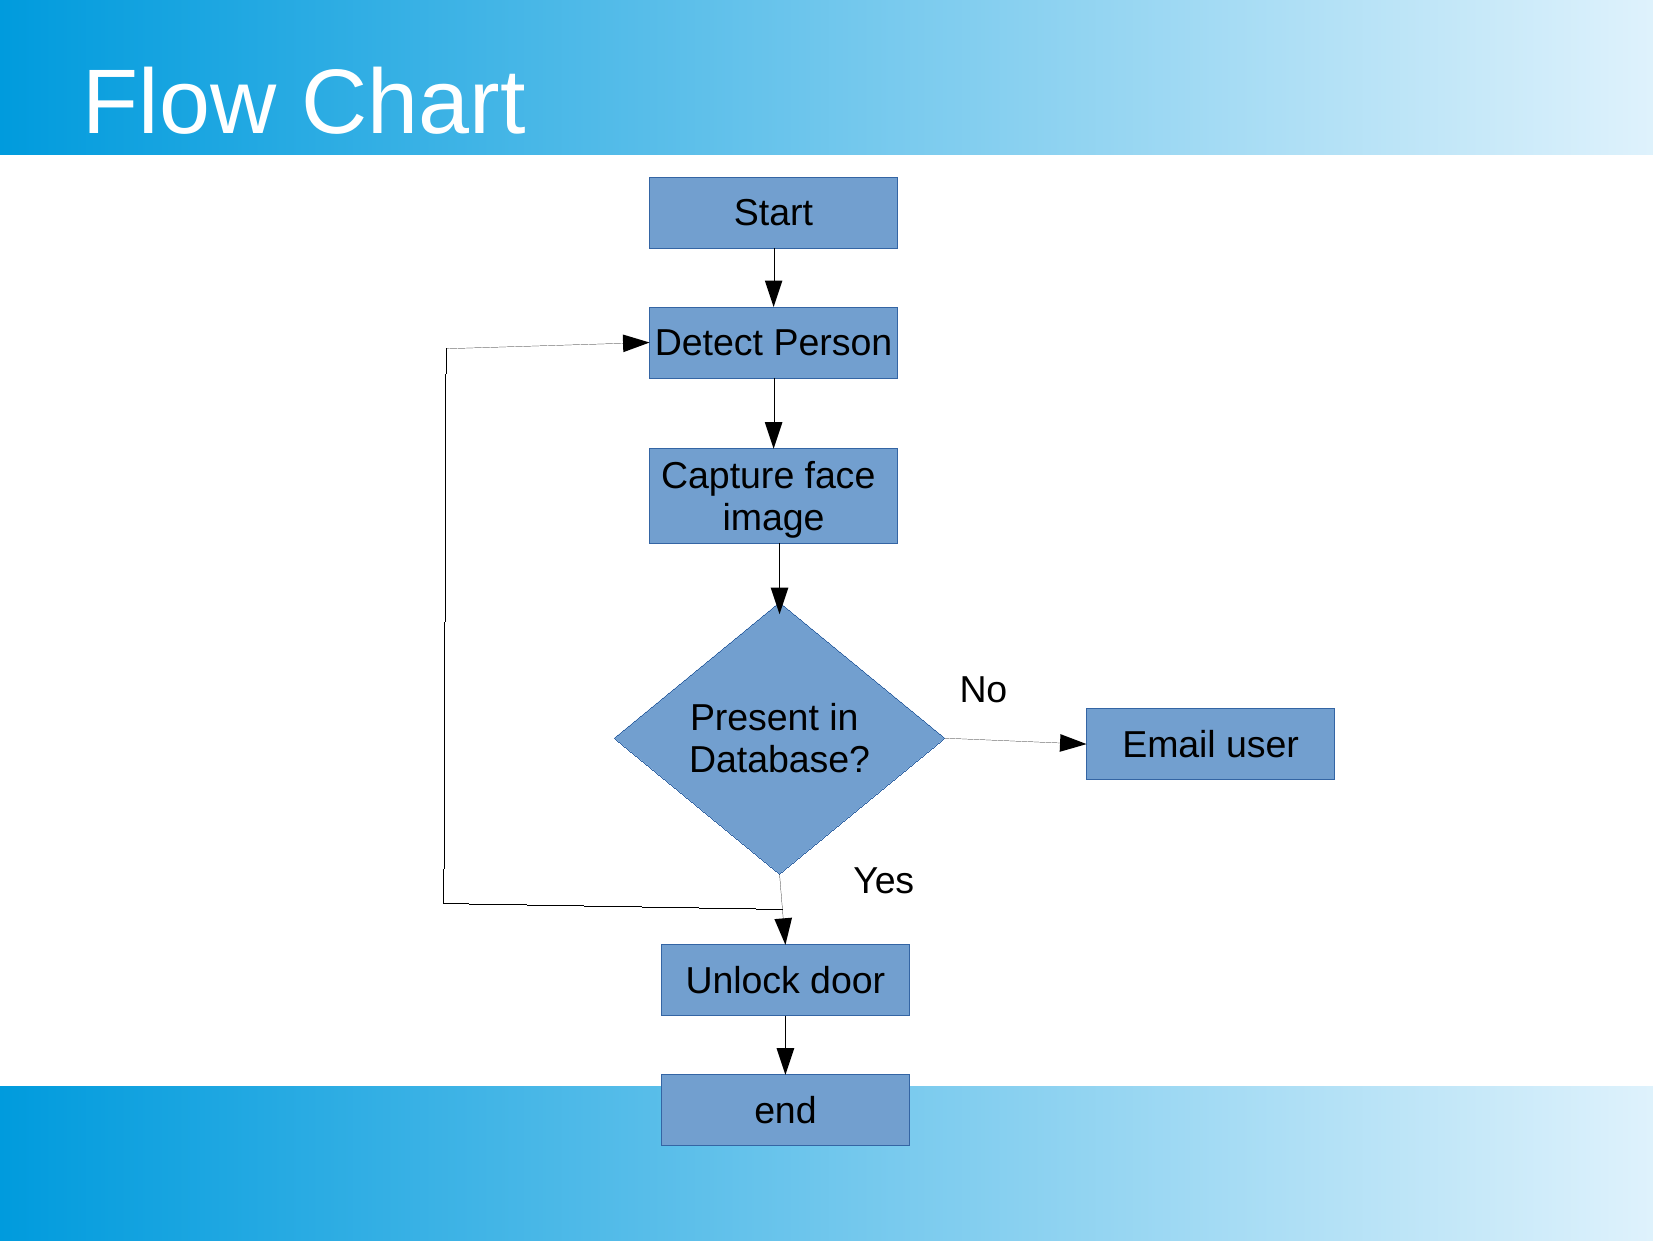

# Flow Chart
Start
Detect Person
Capture face
image
Present in
Database?
No
Email user
Yes
Unlock door
end